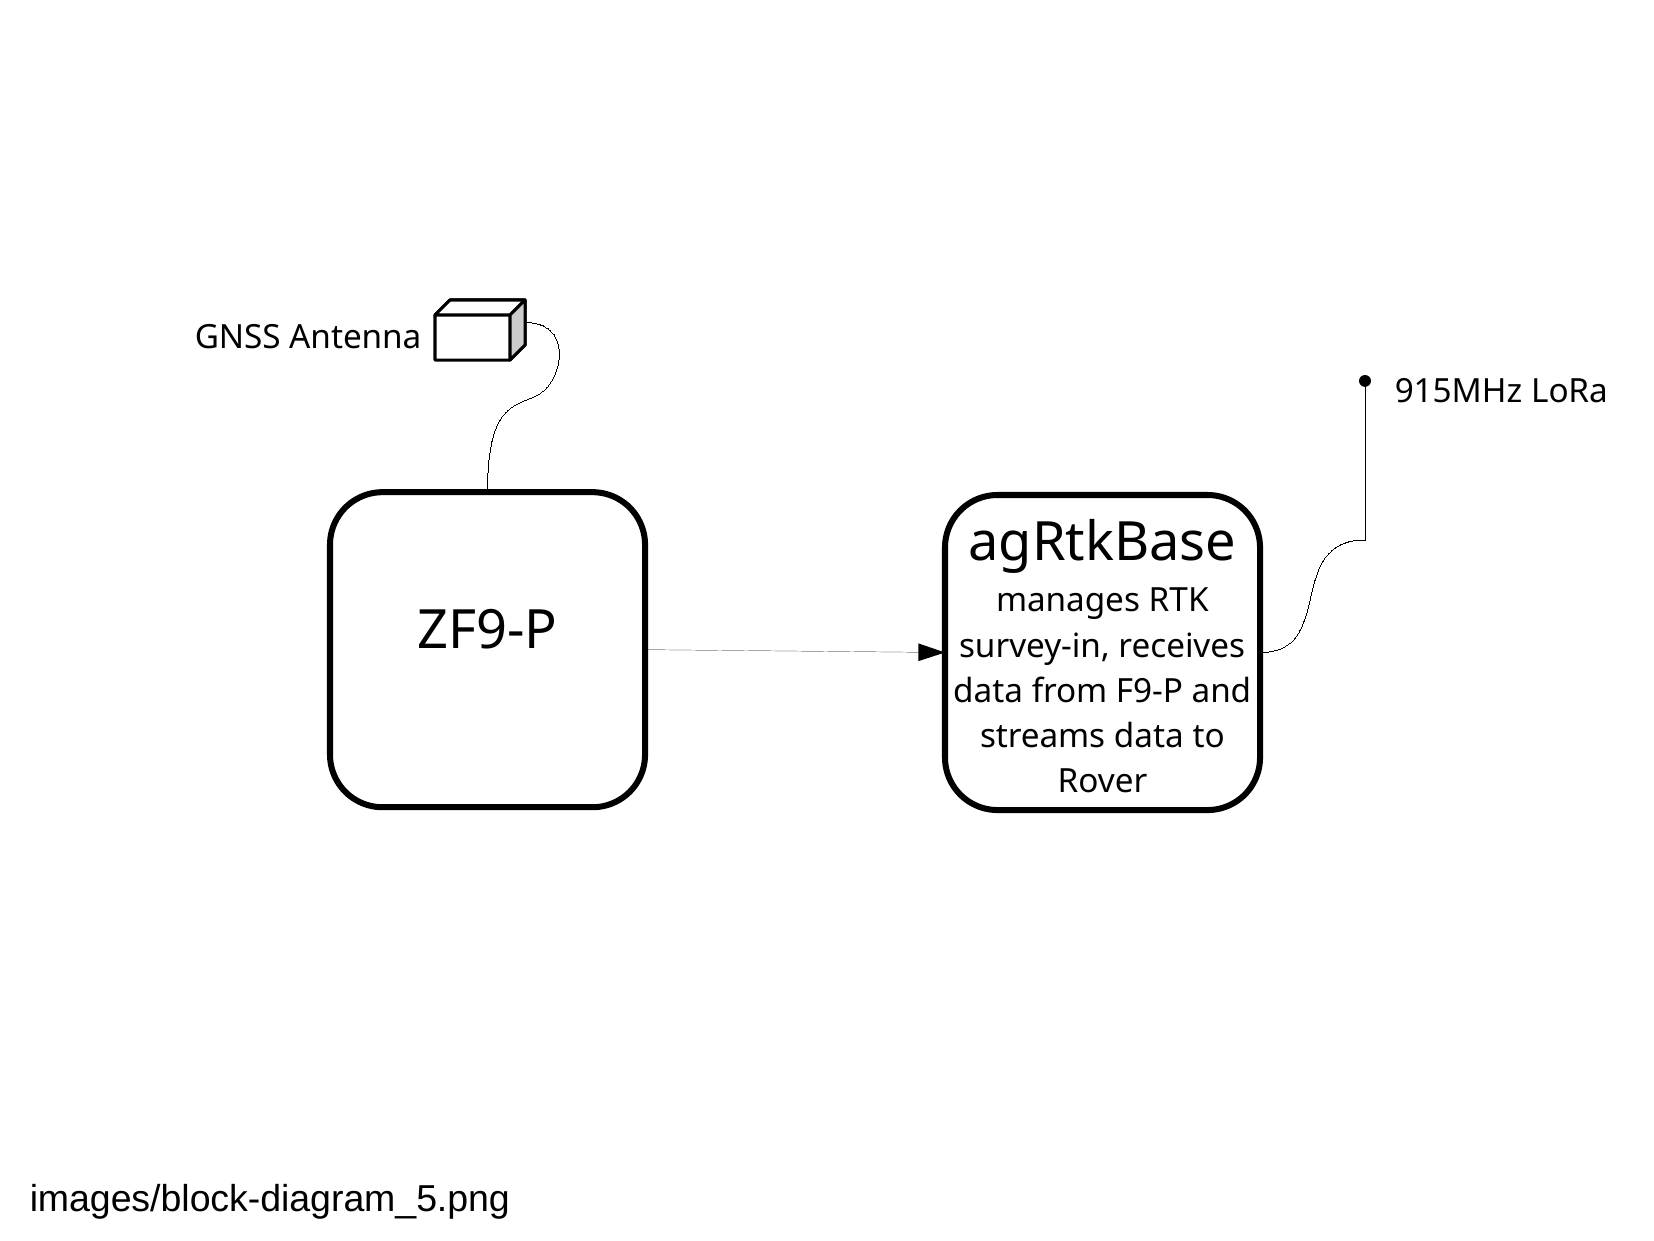

GNSS Antenna
915MHz LoRa
ZF9-P
agRtkBase
manages RTK
survey-in, receives
data from F9-P and
streams data to
Rover
images/block-diagram_5.png